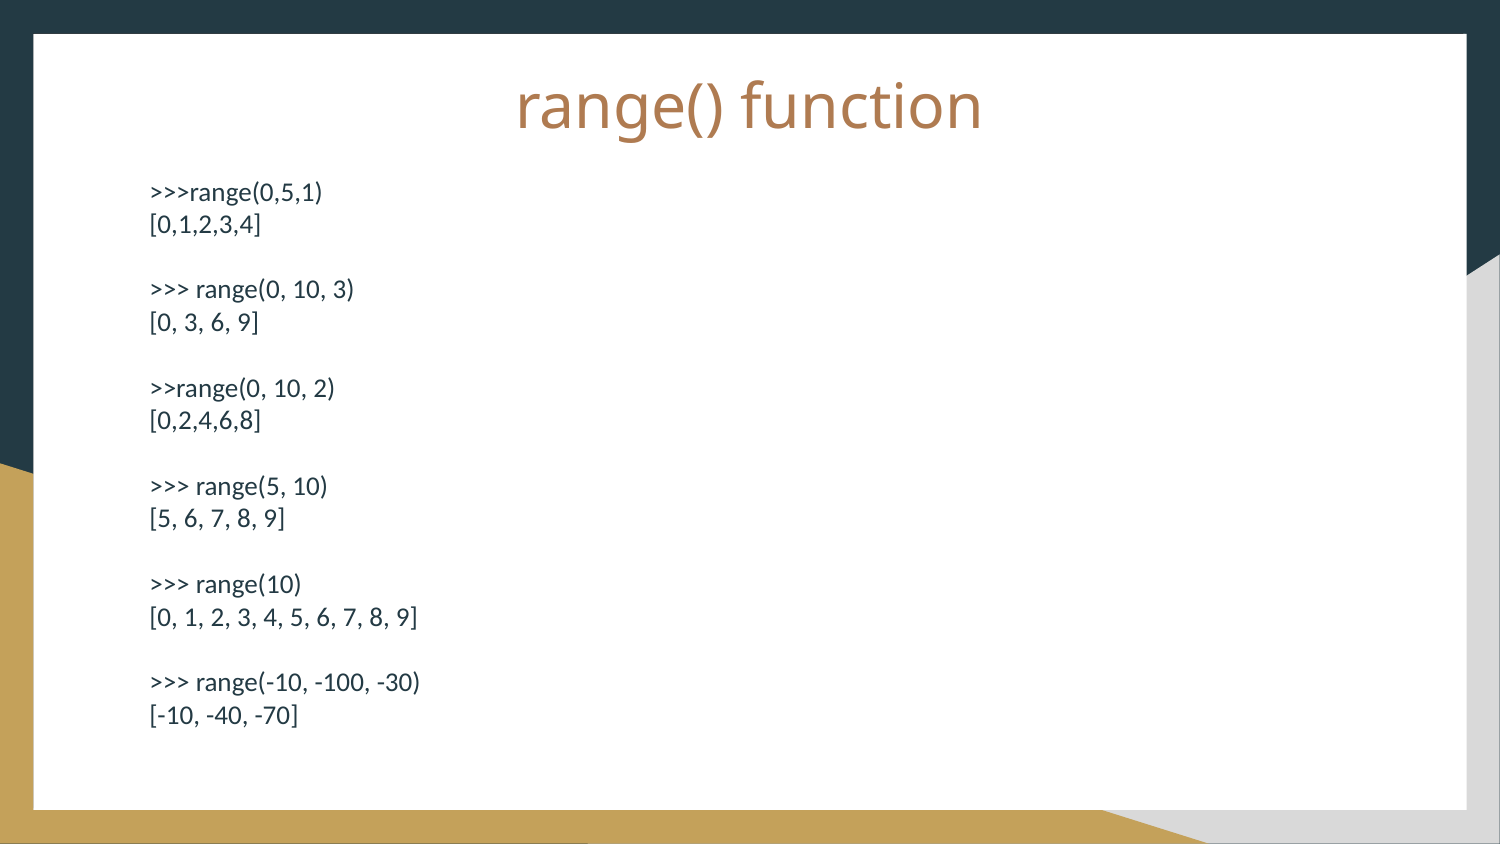

# range() function
>>>range(0,5,1)
[0,1,2,3,4]
>>> range(0, 10, 3)
[0, 3, 6, 9]
>>range(0, 10, 2)
[0,2,4,6,8]
>>> range(5, 10)
[5, 6, 7, 8, 9]
>>> range(10)
[0, 1, 2, 3, 4, 5, 6, 7, 8, 9]
>>> range(-10, -100, -30)
[-10, -40, -70]